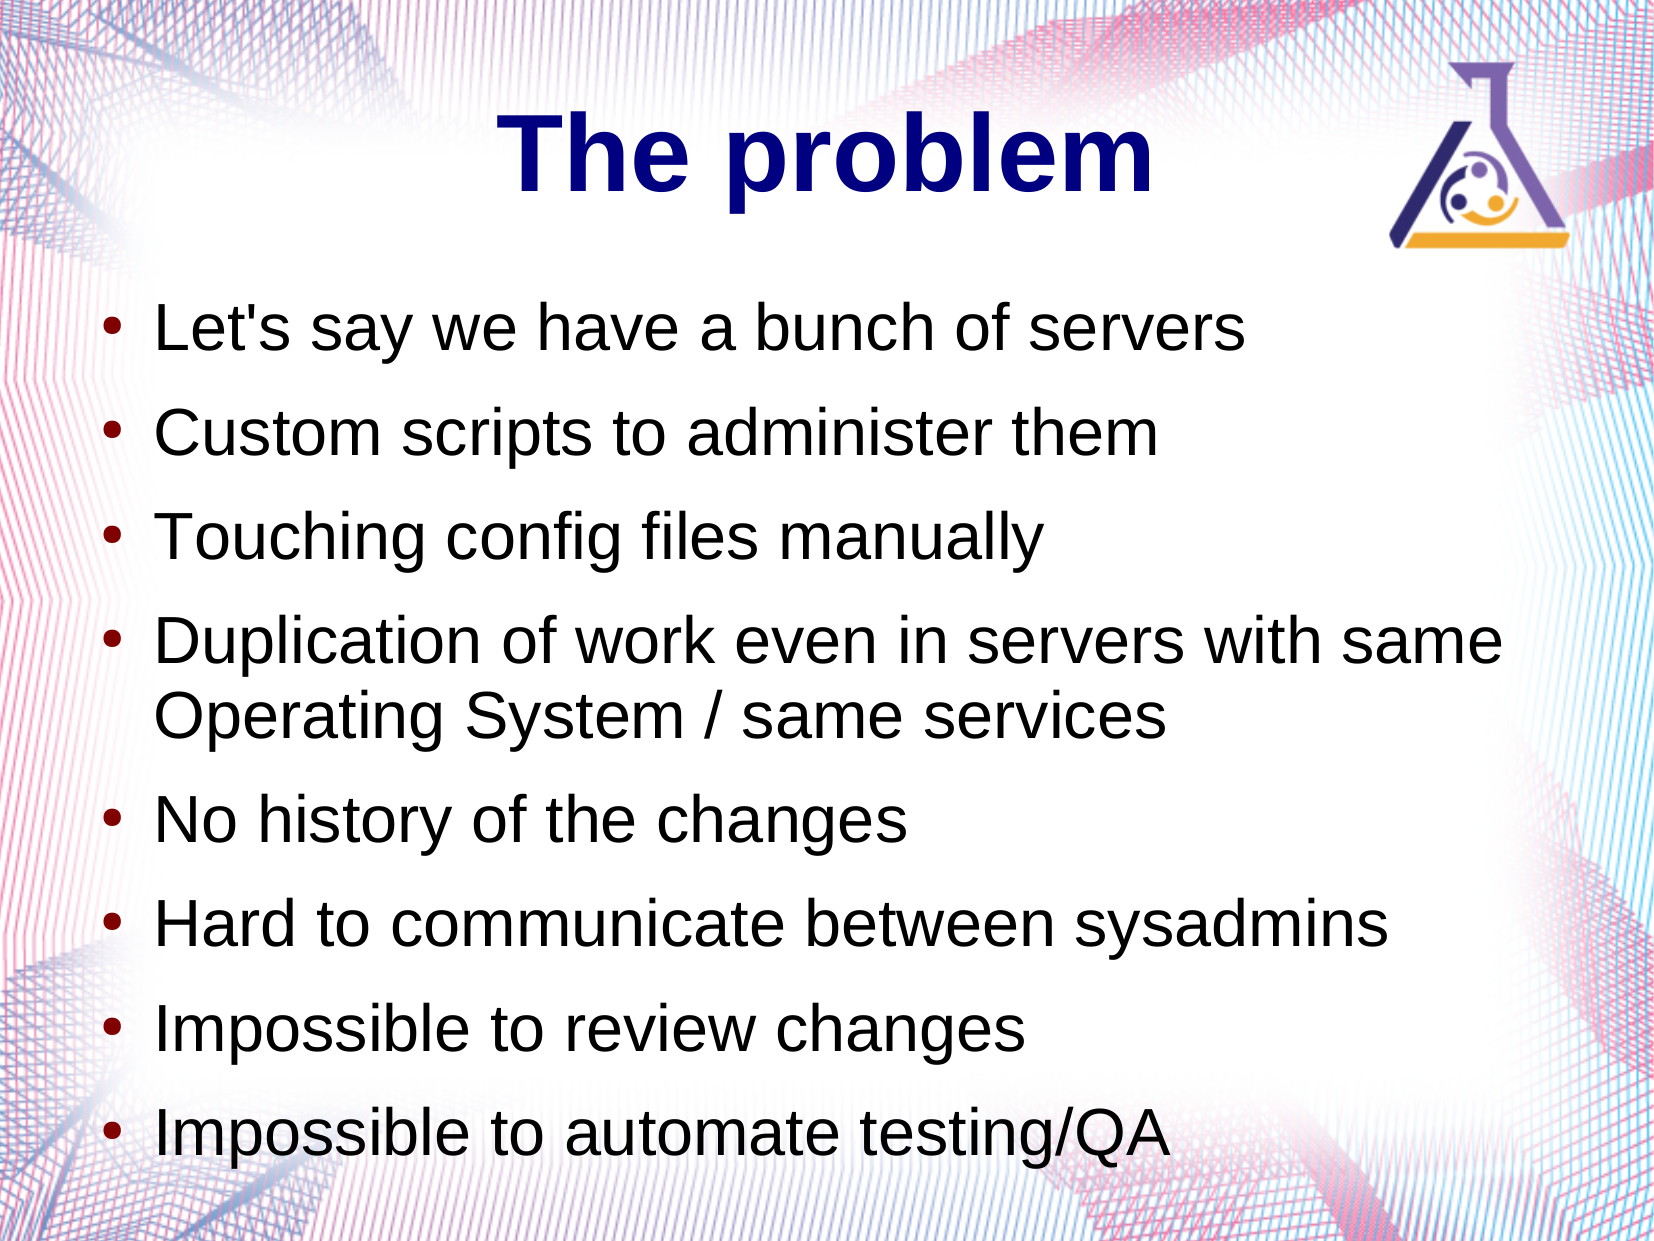

# The problem
Let's say we have a bunch of servers
Custom scripts to administer them
Touching config files manually
Duplication of work even in servers with same Operating System / same services
No history of the changes
Hard to communicate between sysadmins
Impossible to review changes
Impossible to automate testing/QA